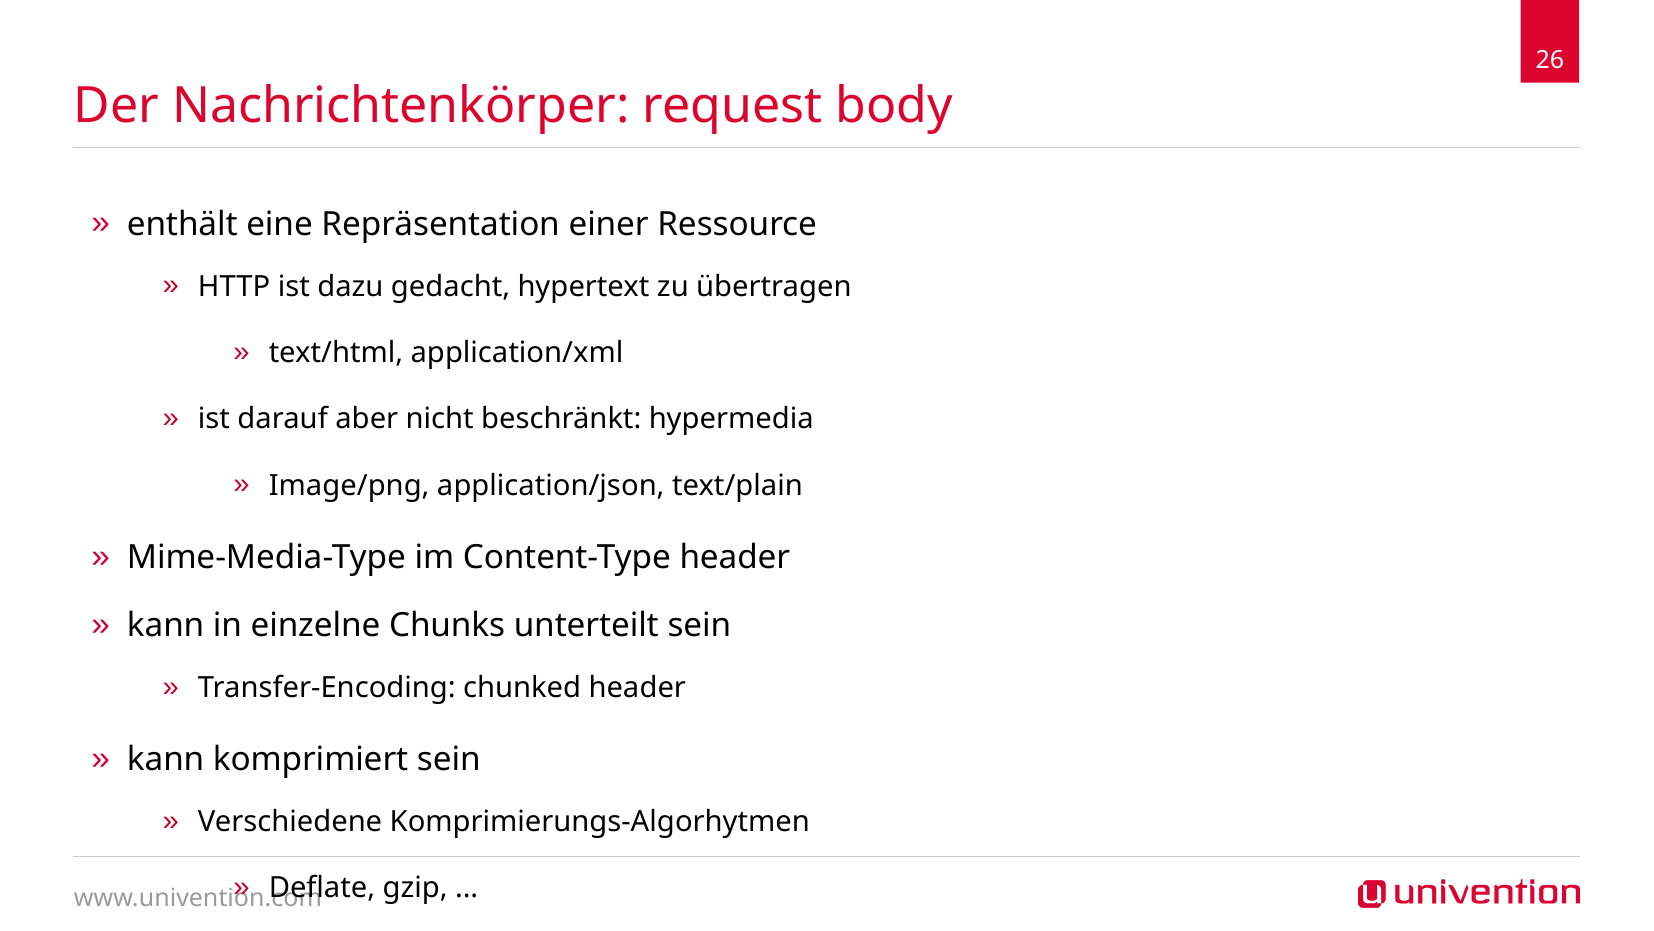

# Der Nachrichtenkörper: request body
enthält eine Repräsentation einer Ressource
HTTP ist dazu gedacht, hypertext zu übertragen
text/html, application/xml
ist darauf aber nicht beschränkt: hypermedia
Image/png, application/json, text/plain
Mime-Media-Type im Content-Type header
kann in einzelne Chunks unterteilt sein
Transfer-Encoding: chunked header
kann komprimiert sein
Verschiedene Komprimierungs-Algorhytmen
Deflate, gzip, ...
Content-Encoding: deflate